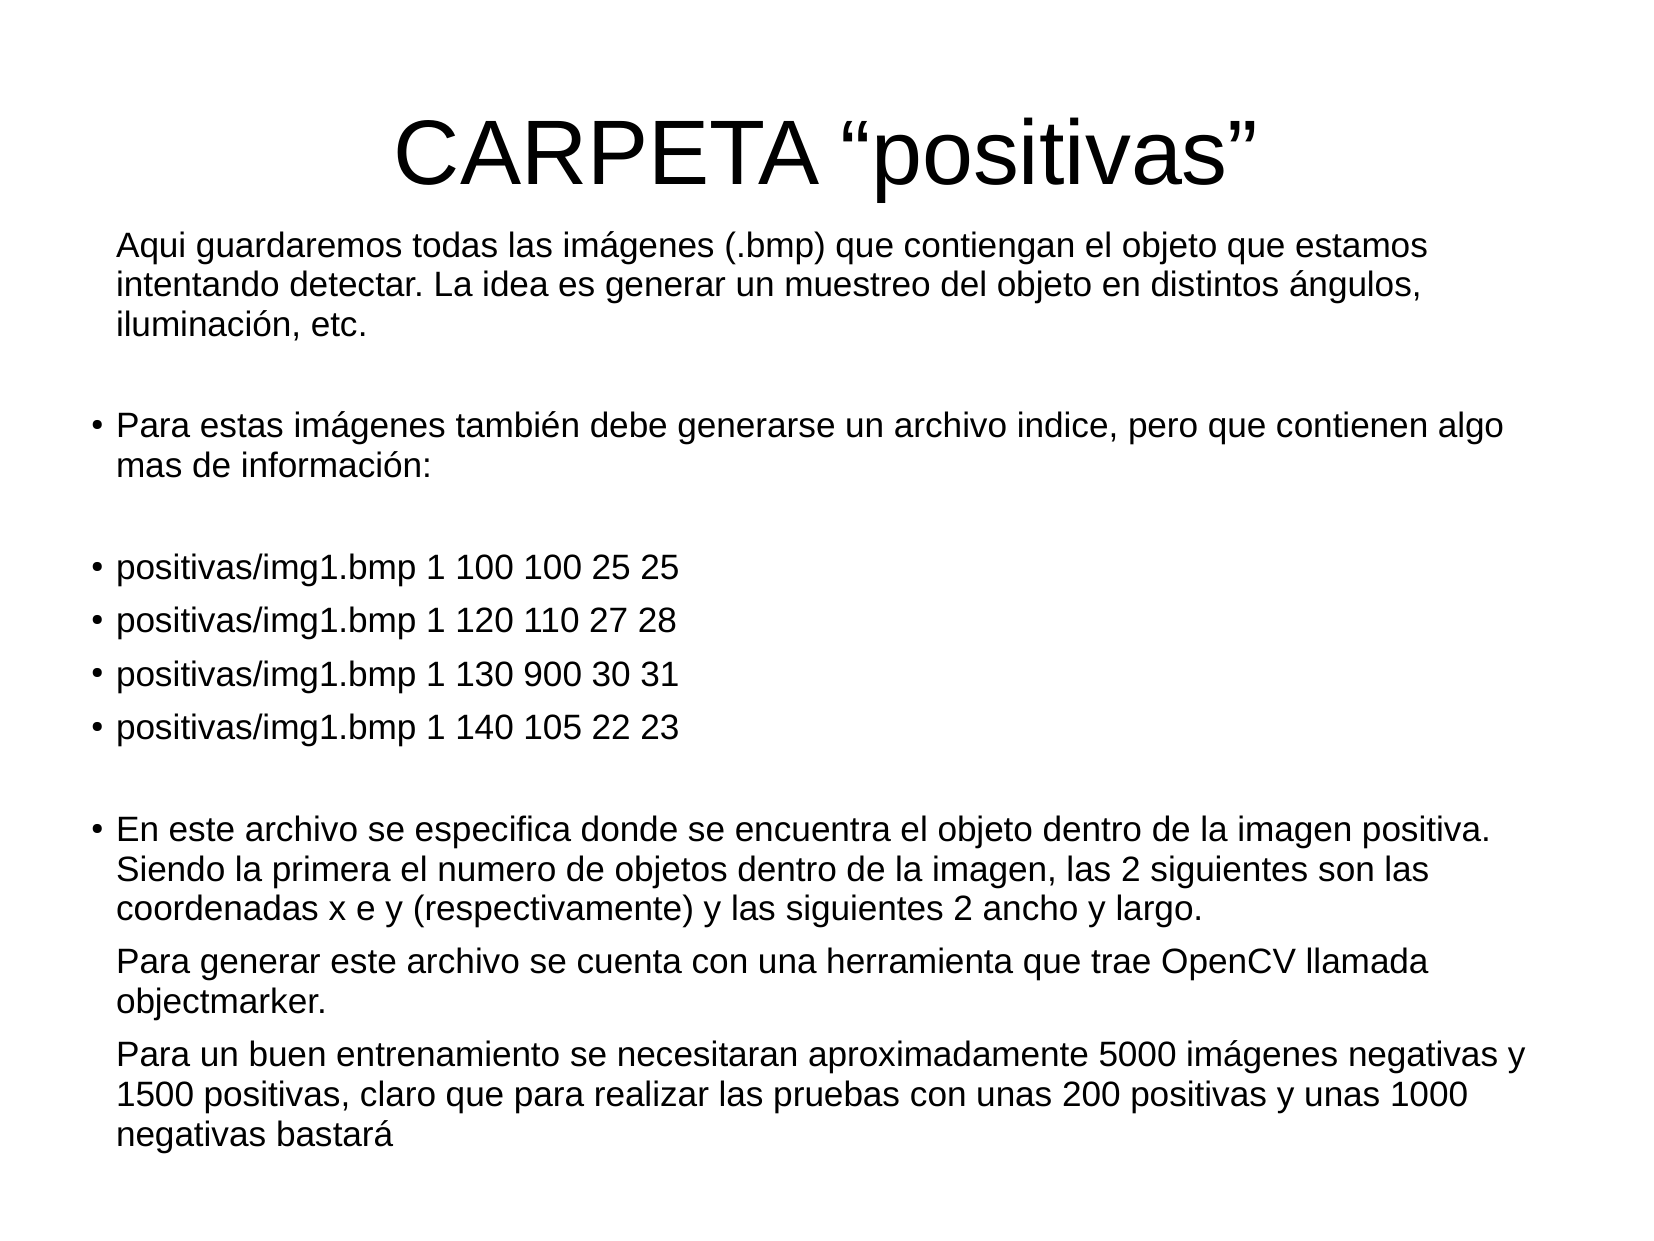

# CARPETA “positivas”
Aqui guardaremos todas las imágenes (.bmp) que contiengan el objeto que estamos intentando detectar. La idea es generar un muestreo del objeto en distintos ángulos, iluminación, etc.
Para estas imágenes también debe generarse un archivo indice, pero que contienen algo mas de información:
positivas/img1.bmp 1 100 100 25 25
positivas/img1.bmp 1 120 110 27 28
positivas/img1.bmp 1 130 900 30 31
positivas/img1.bmp 1 140 105 22 23
En este archivo se especifica donde se encuentra el objeto dentro de la imagen positiva. Siendo la primera el numero de objetos dentro de la imagen, las 2 siguientes son las coordenadas x e y (respectivamente) y las siguientes 2 ancho y largo.
Para generar este archivo se cuenta con una herramienta que trae OpenCV llamada objectmarker.
Para un buen entrenamiento se necesitaran aproximadamente 5000 imágenes negativas y 1500 positivas, claro que para realizar las pruebas con unas 200 positivas y unas 1000 negativas bastará